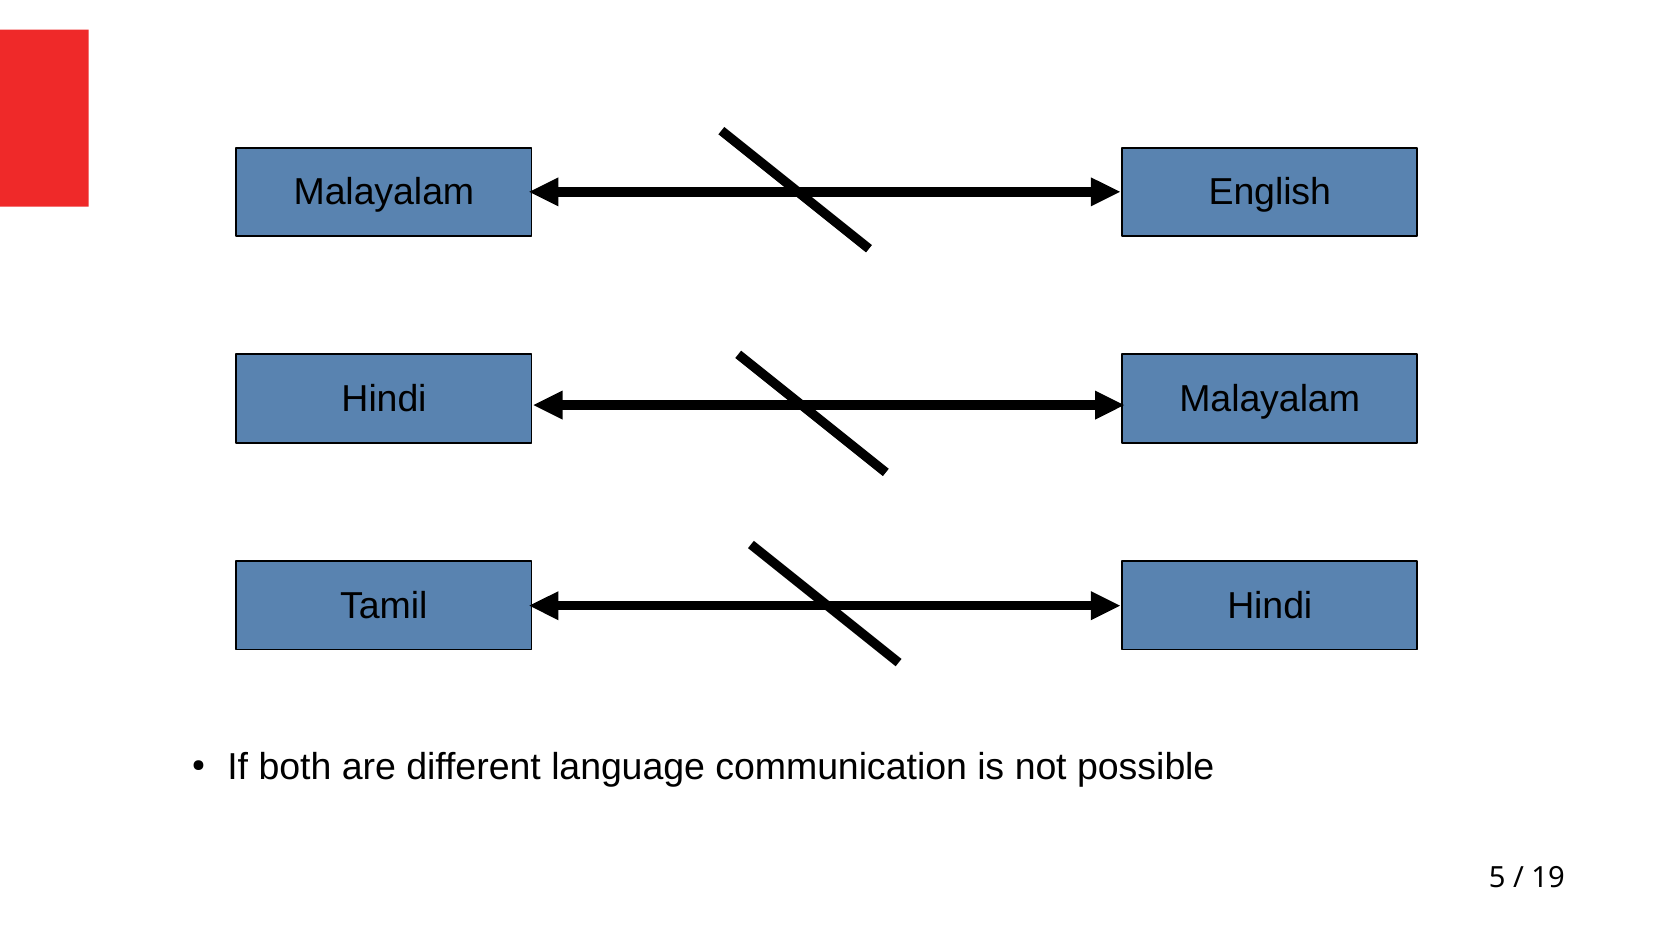

Malayalam
English
Hindi
Malayalam
Tamil
Hindi
If both are different language communication is not possible
5